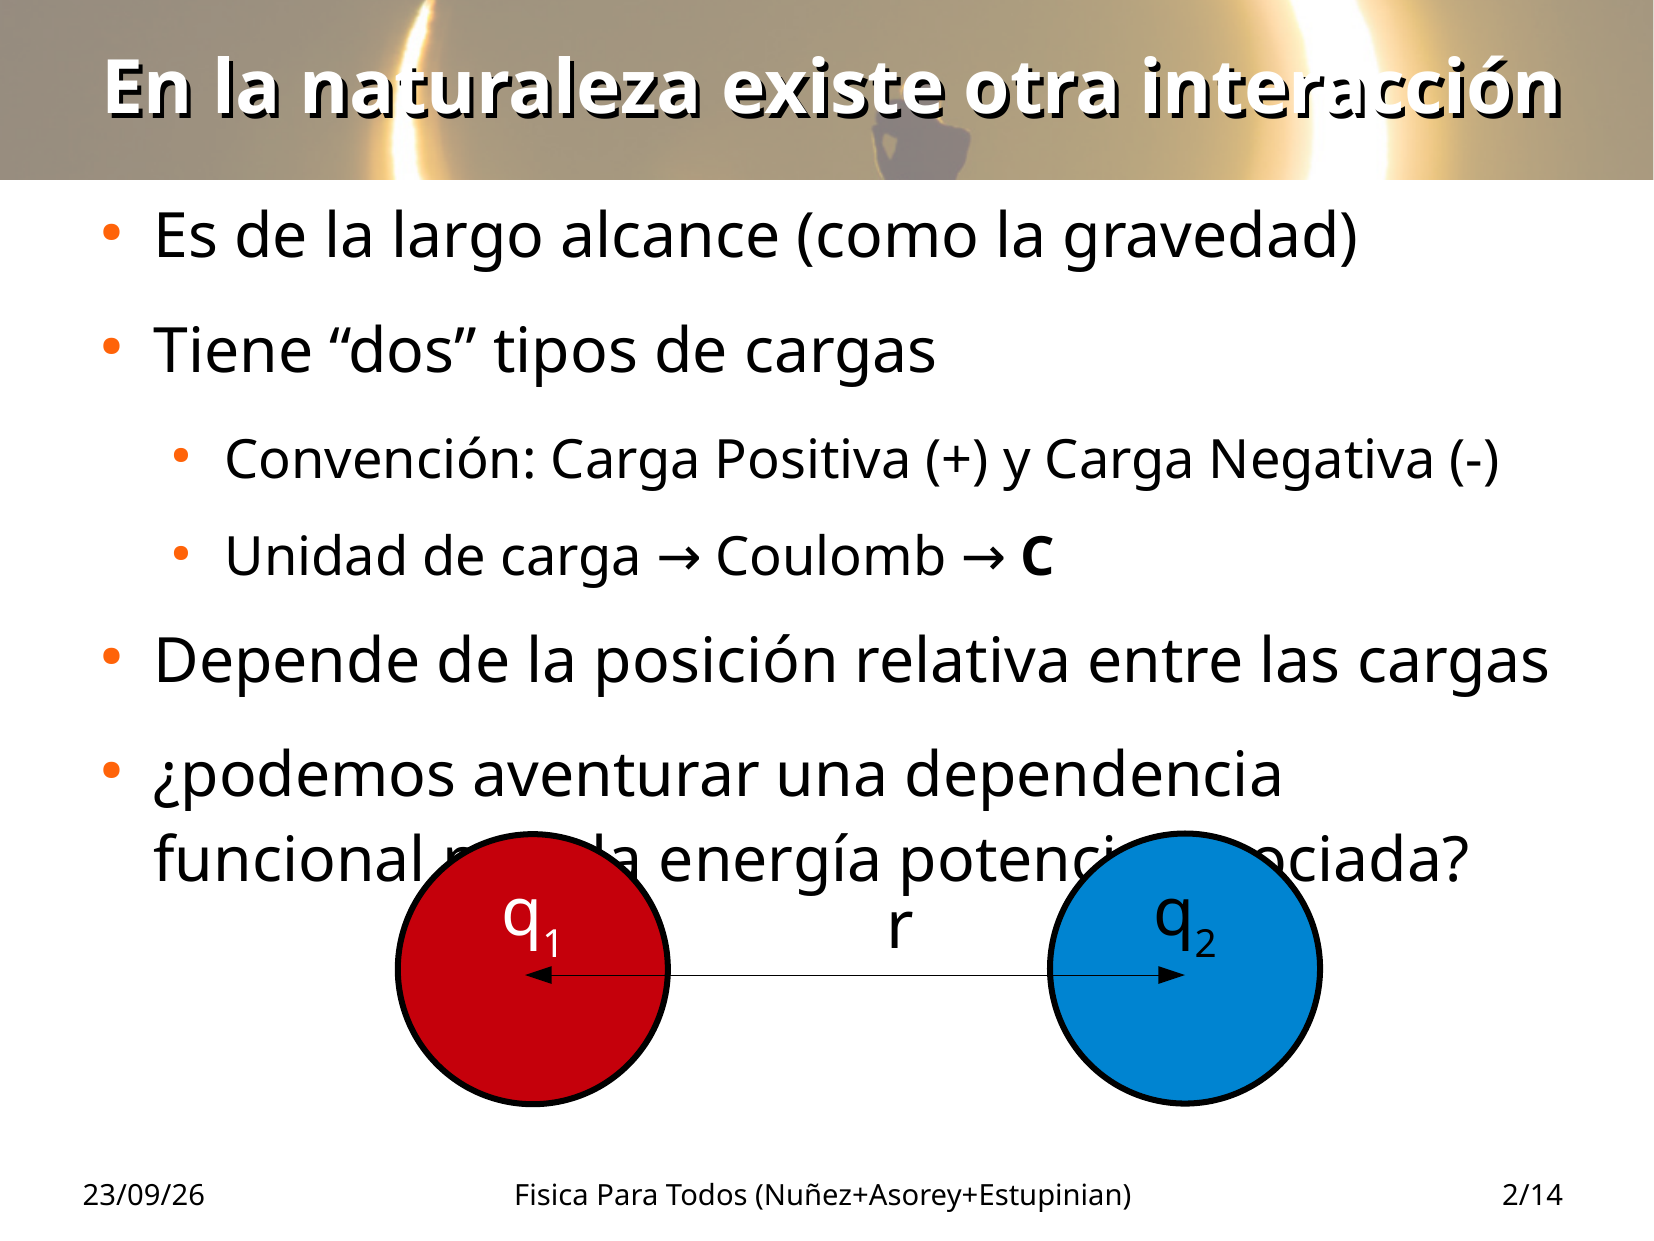

# En la naturaleza existe otra interacción
Es de la largo alcance (como la gravedad)
Tiene “dos” tipos de cargas
Convención: Carga Positiva (+) y Carga Negativa (-)
Unidad de carga → Coulomb → C
Depende de la posición relativa entre las cargas
¿podemos aventurar una dependencia funcional para la energía potencial asociada?
q2
q1
r
Fisica Para Todos (Nuñez+Asorey+Estupinian)
2